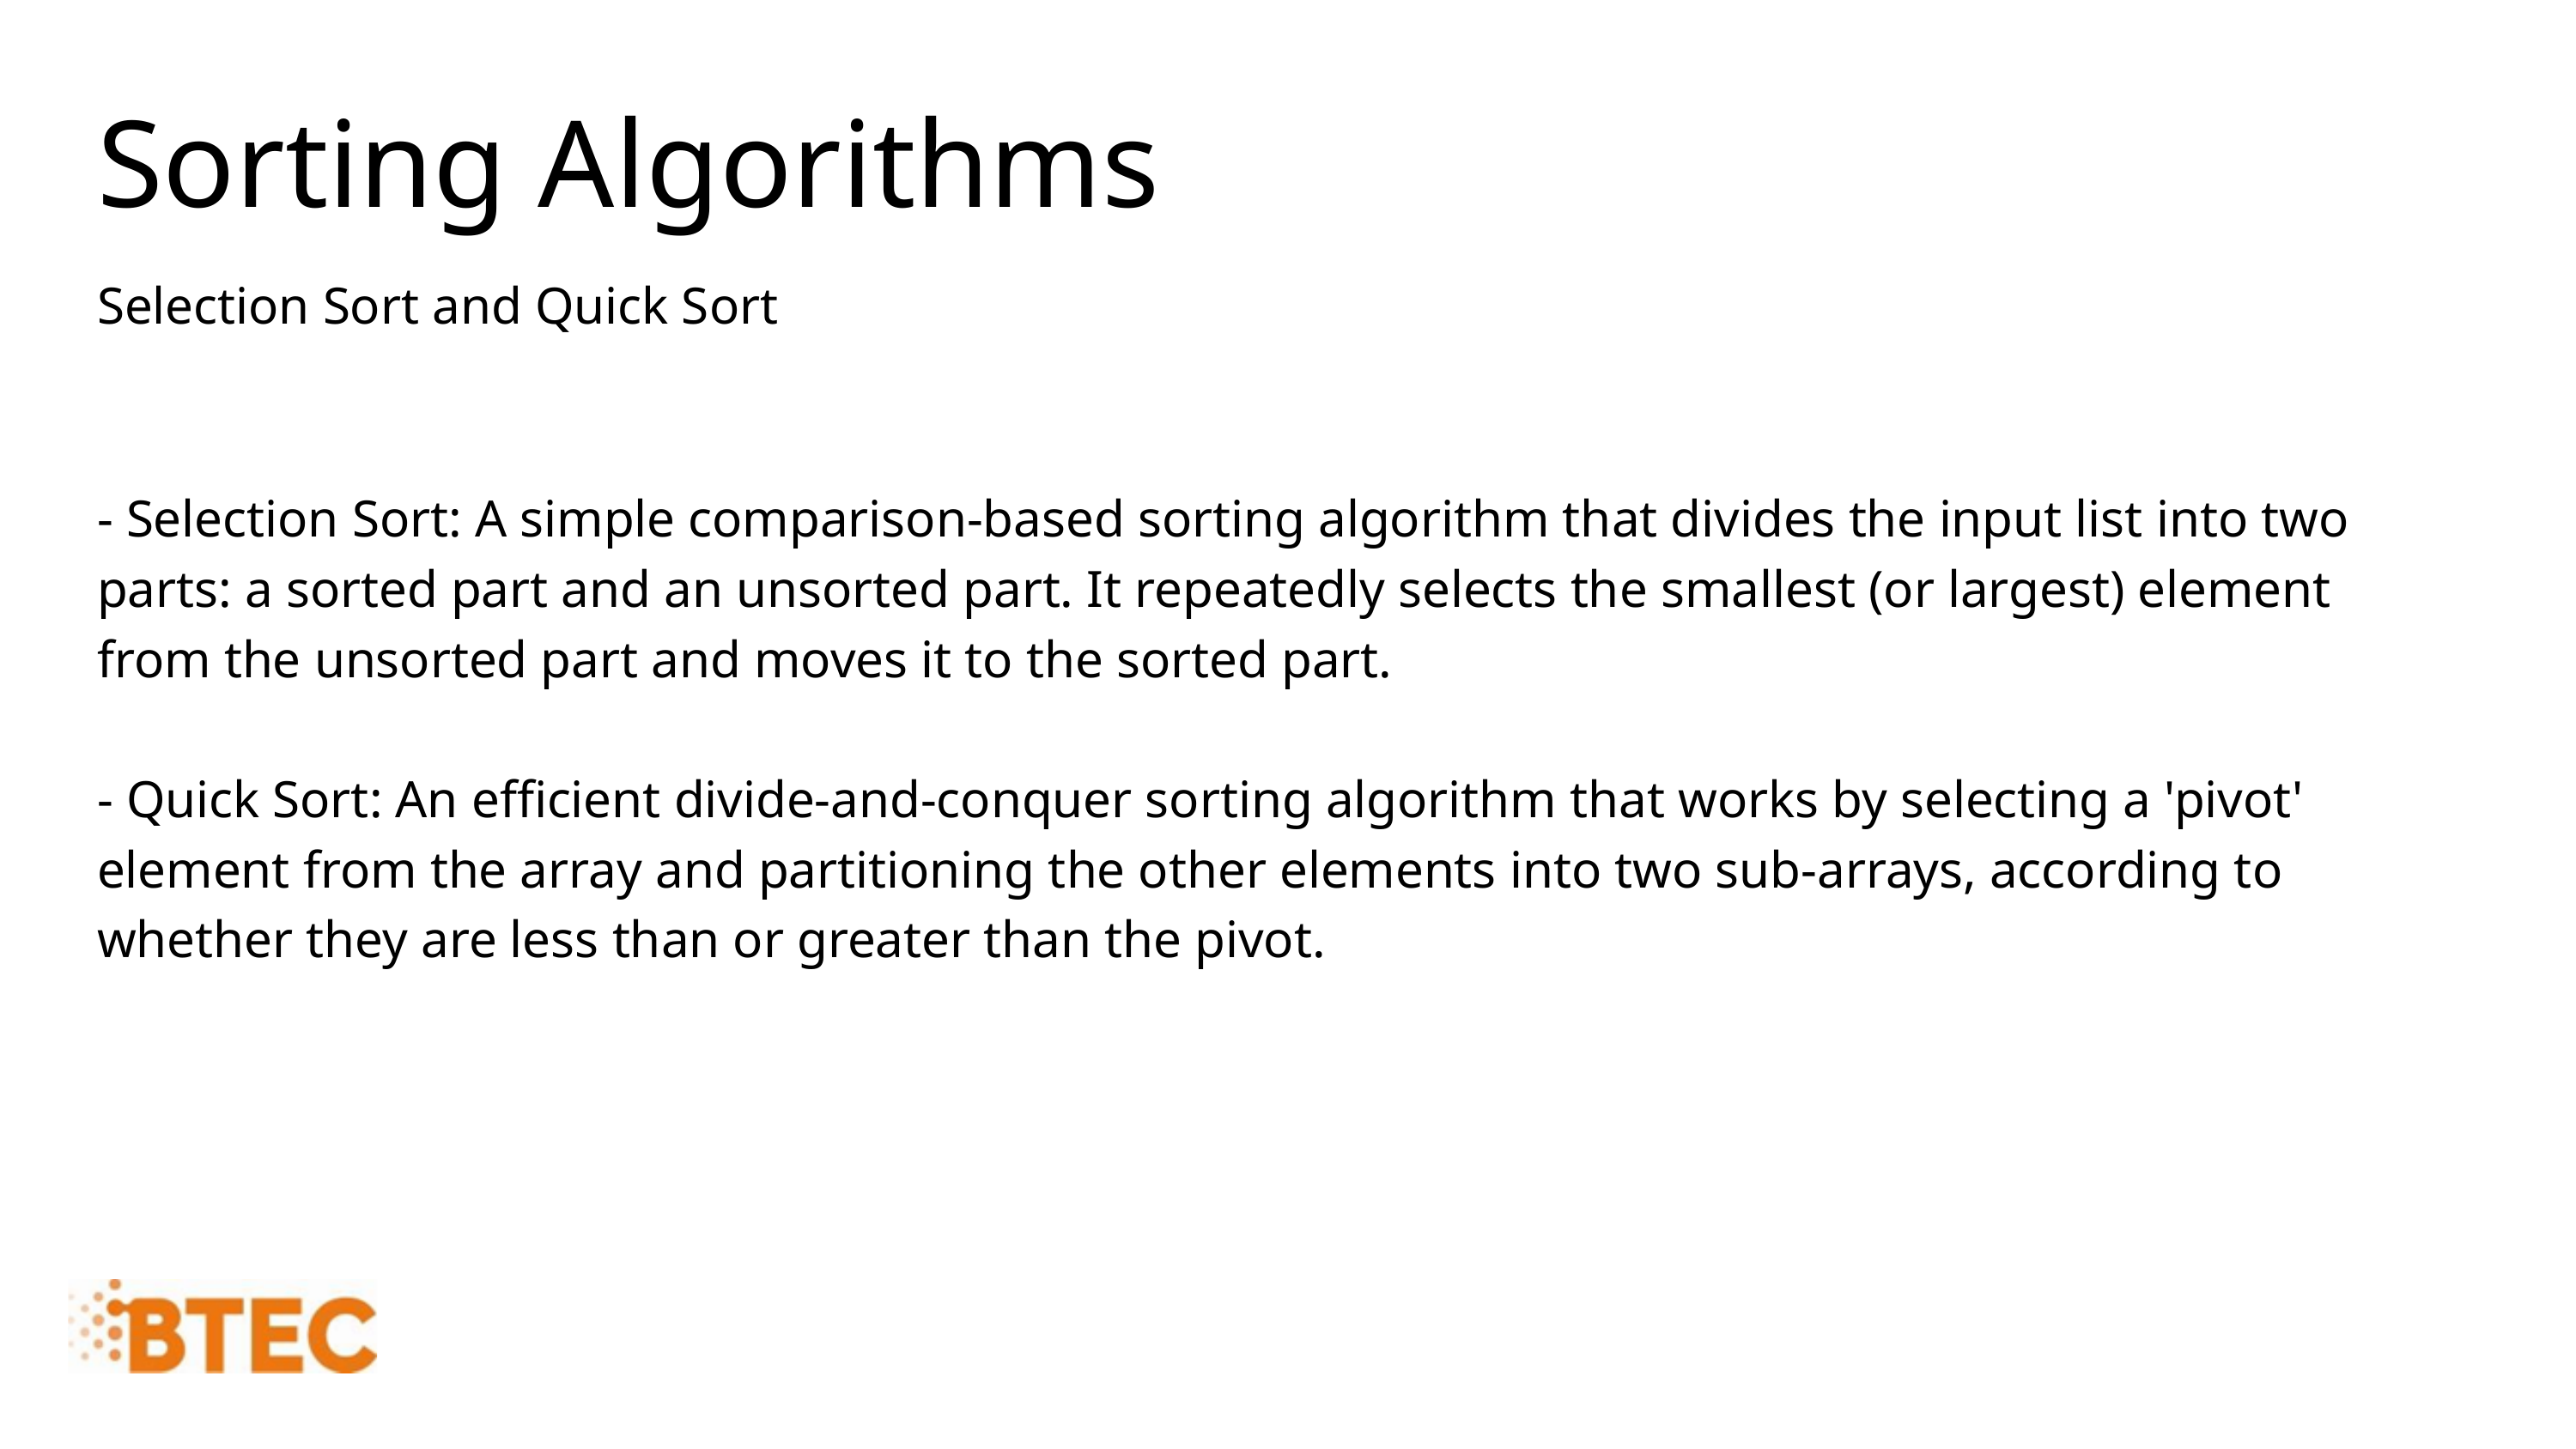

Sorting Algorithms
Selection Sort and Quick Sort
- Selection Sort: A simple comparison-based sorting algorithm that divides the input list into two parts: a sorted part and an unsorted part. It repeatedly selects the smallest (or largest) element from the unsorted part and moves it to the sorted part.
- Quick Sort: An efficient divide-and-conquer sorting algorithm that works by selecting a 'pivot' element from the array and partitioning the other elements into two sub-arrays, according to whether they are less than or greater than the pivot.